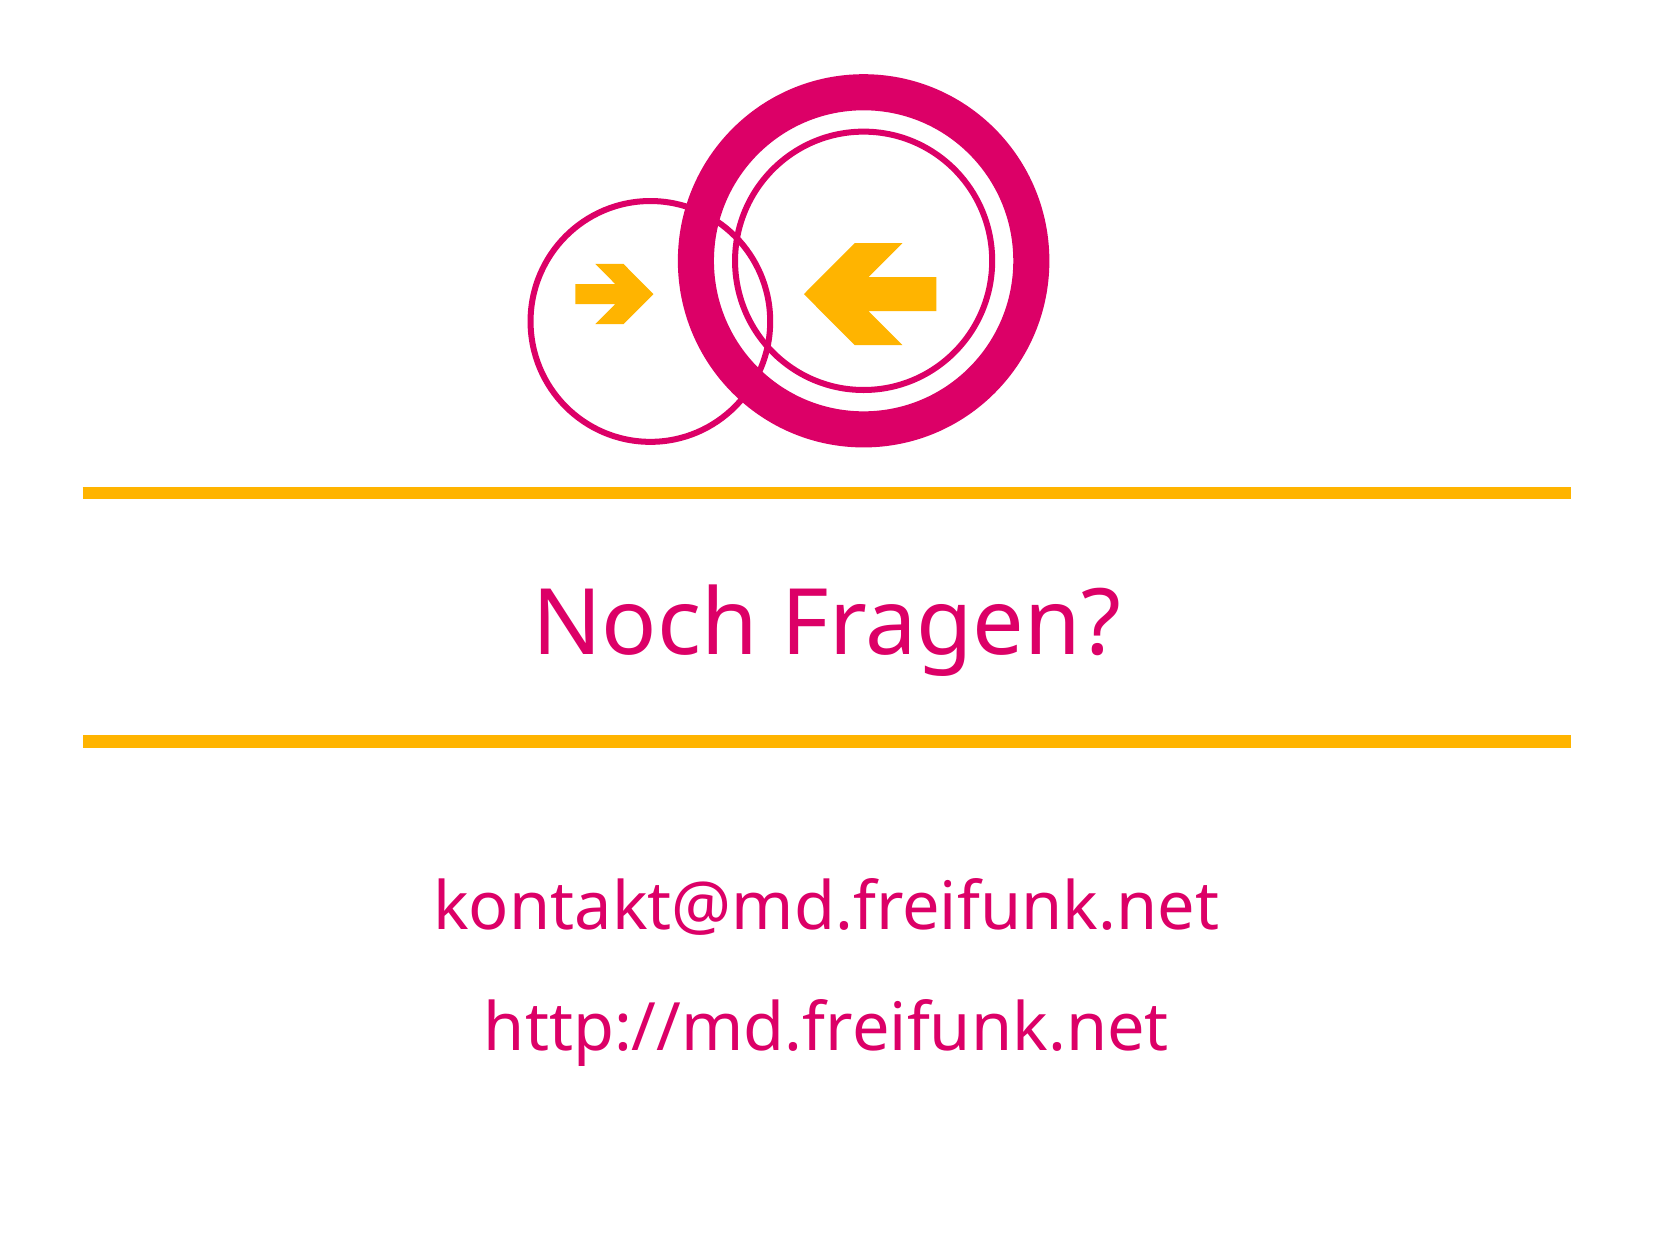

# Noch Fragen?
kontakt@md.freifunk.net
http://md.freifunk.net
stellt sich vor
16